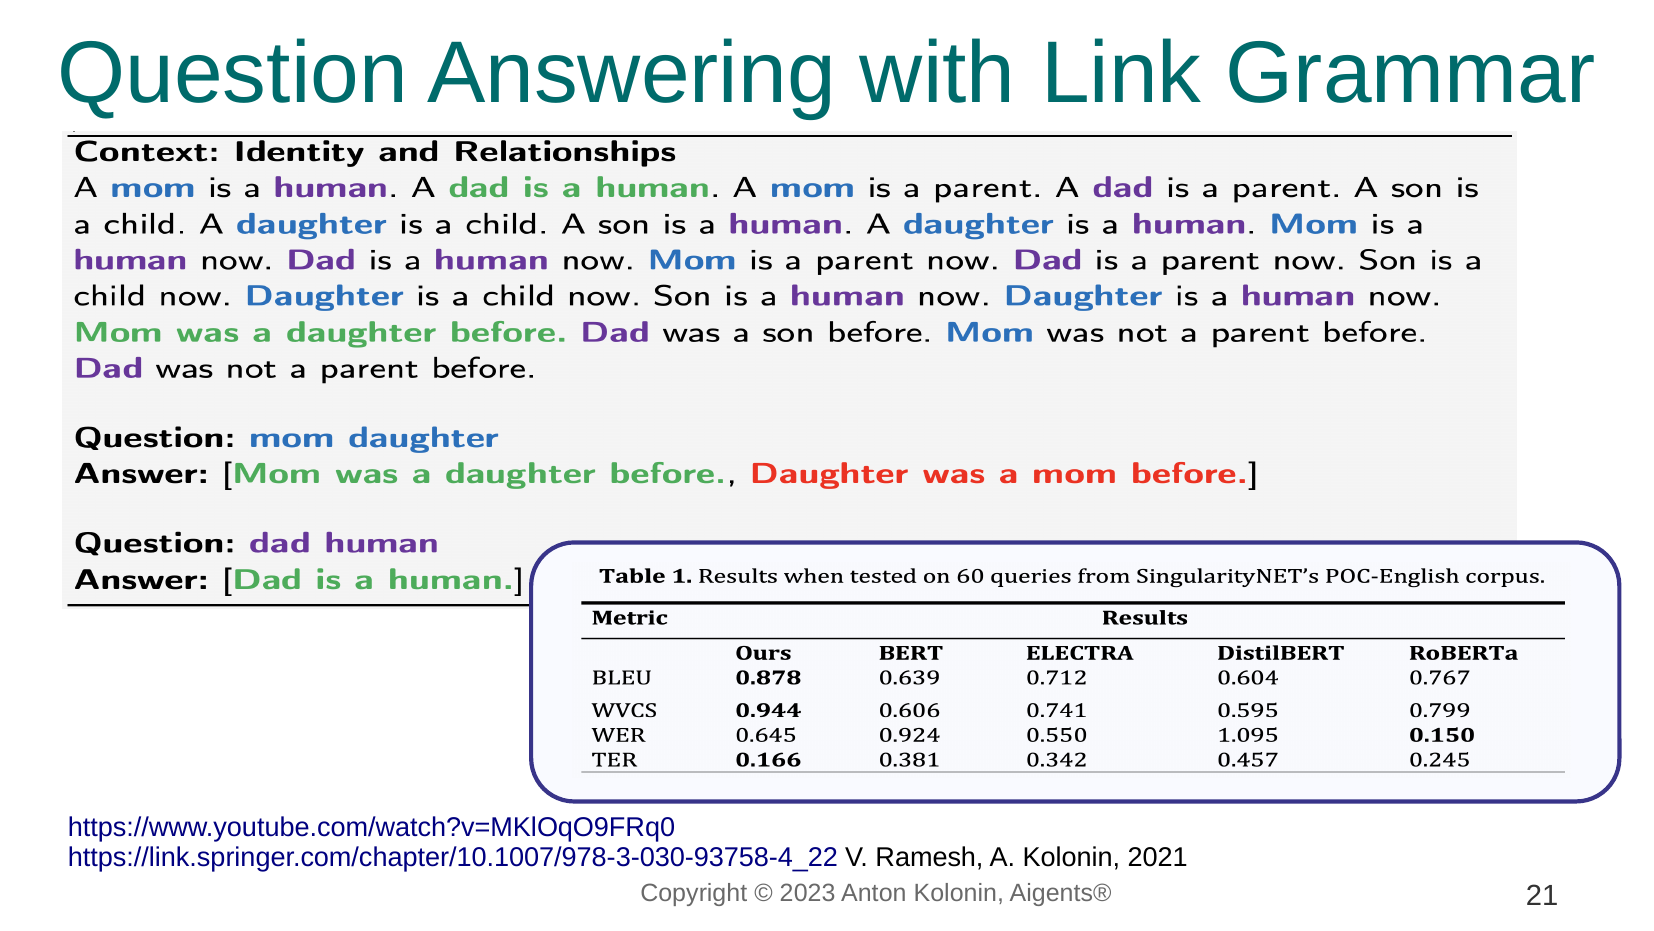

Question Answering with Link Grammar
https://www.youtube.com/watch?v=MKlOqO9FRq0
https://link.springer.com/chapter/10.1007/978-3-030-93758-4_22 V. Ramesh, A. Kolonin, 2021
Copyright © 2023 Anton Kolonin, Aigents®
21